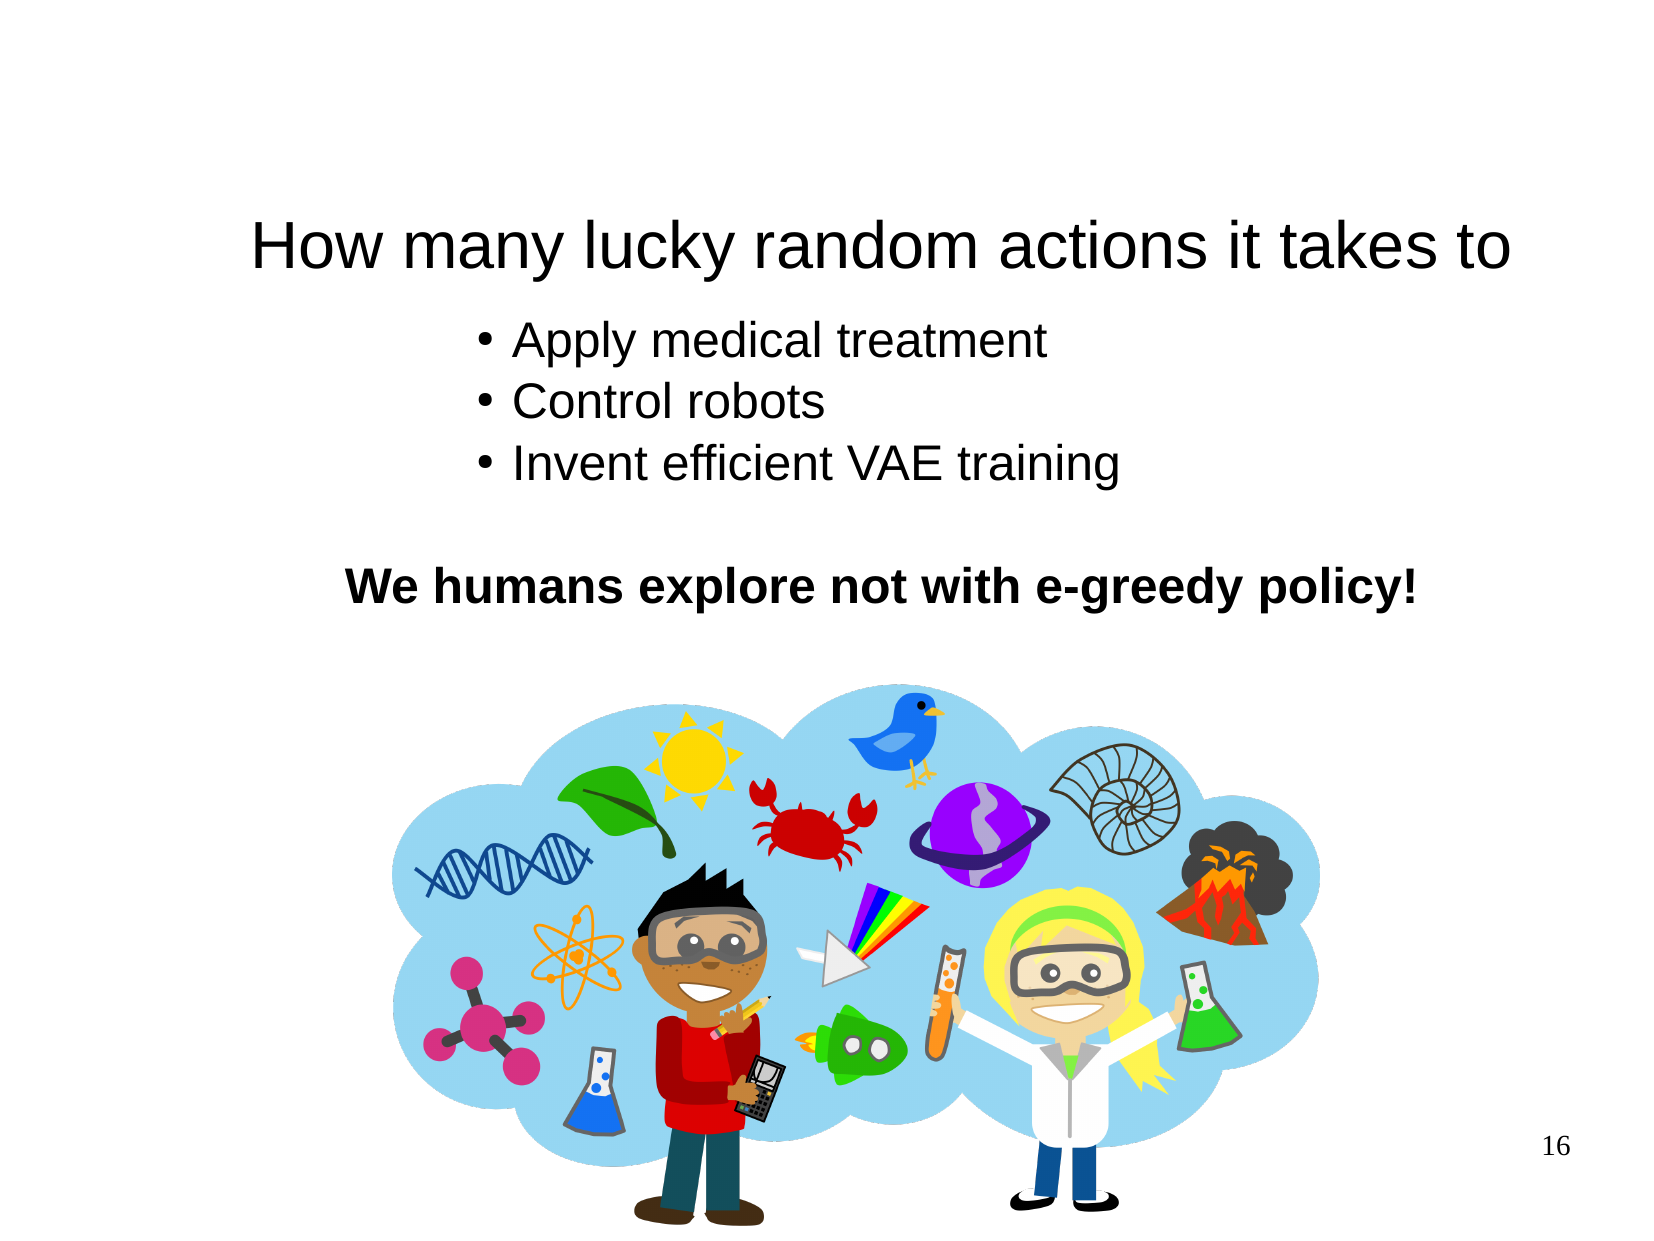

#
How many lucky random actions it takes to
Apply medical treatment
Control robots
Invent efficient VAE training
We humans explore not with e-greedy policy!
16